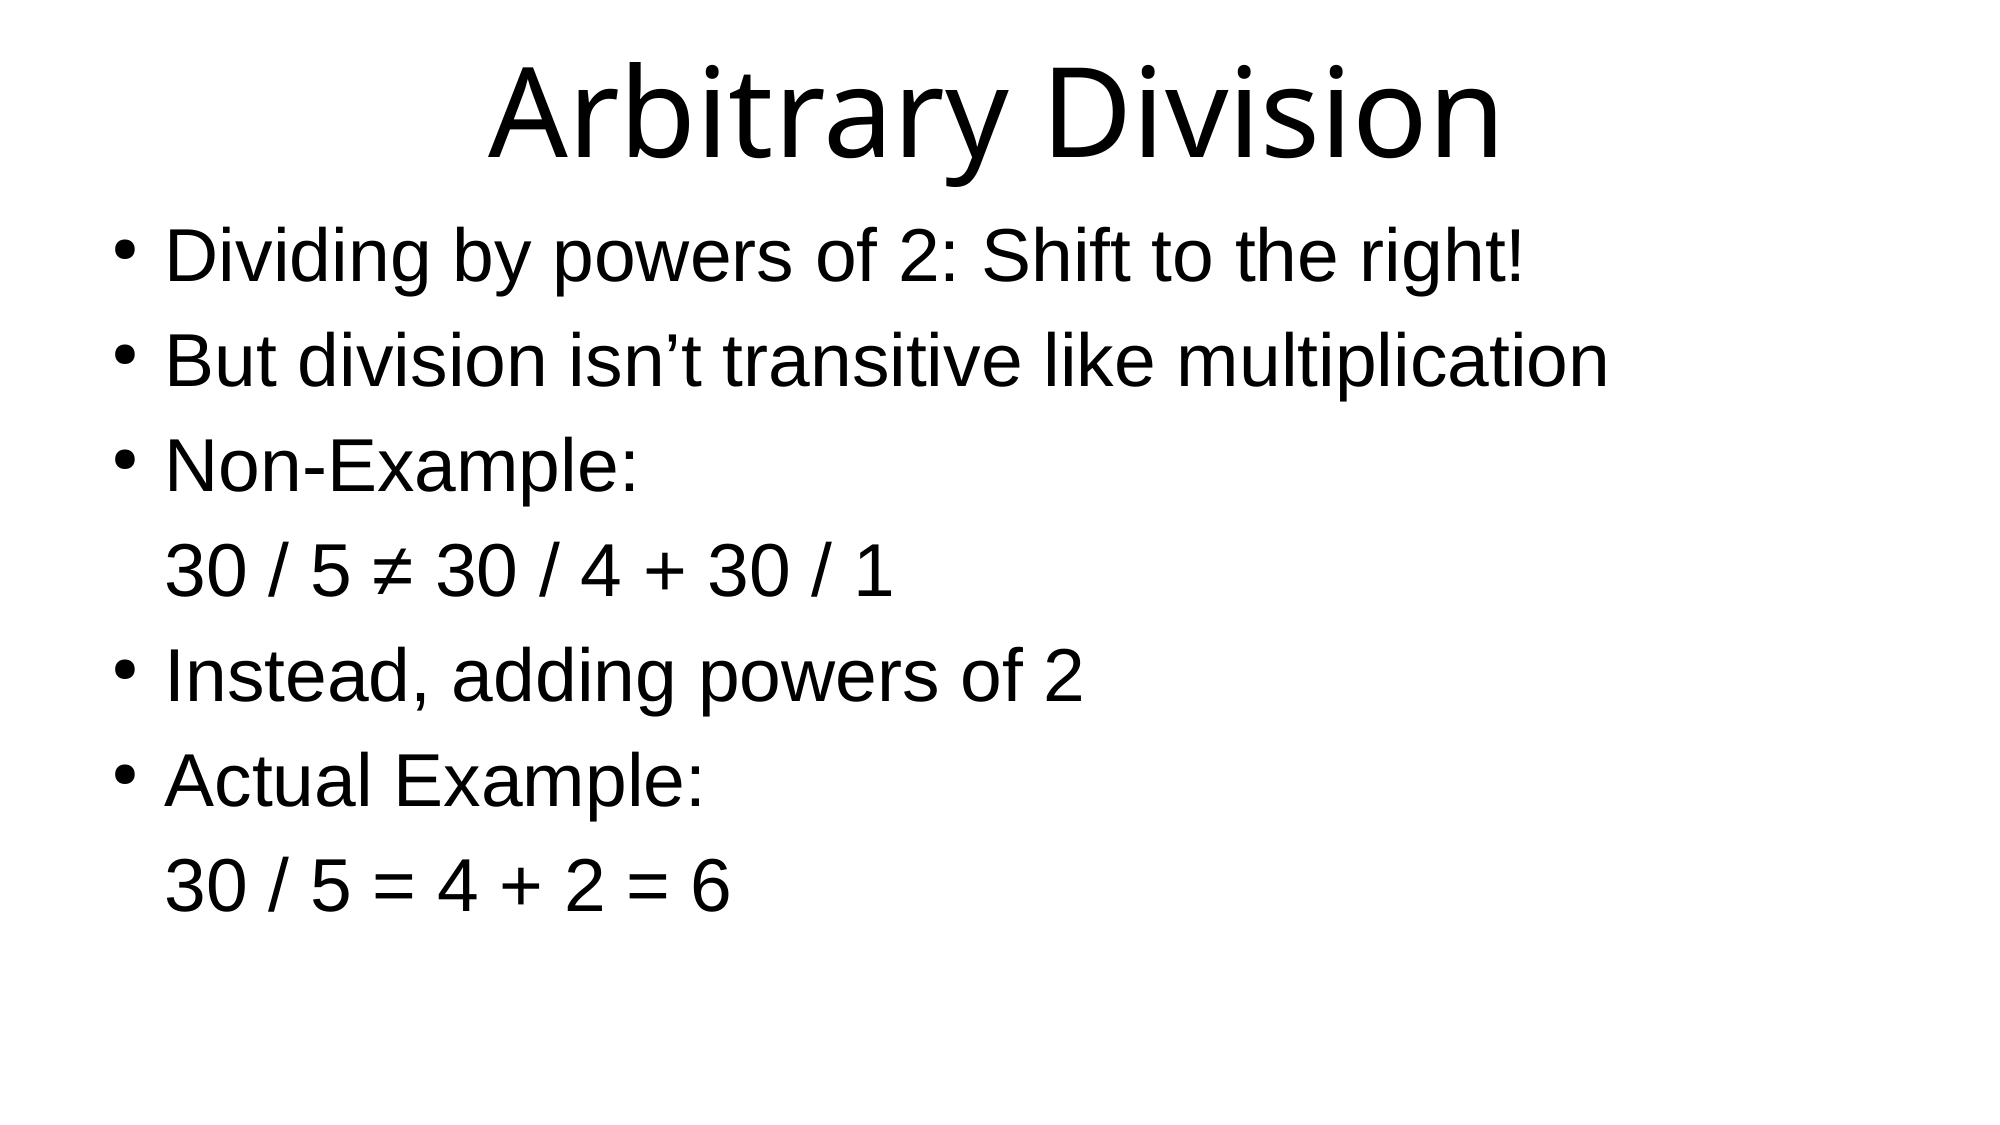

Arbitrary Division
# Dividing by powers of 2: Shift to the right!
But division isn’t transitive like multiplication
Non-Example:
30 / 5 ≠ 30 / 4 + 30 / 1
Instead, adding powers of 2
Actual Example:
30 / 5 = 4 + 2 = 6